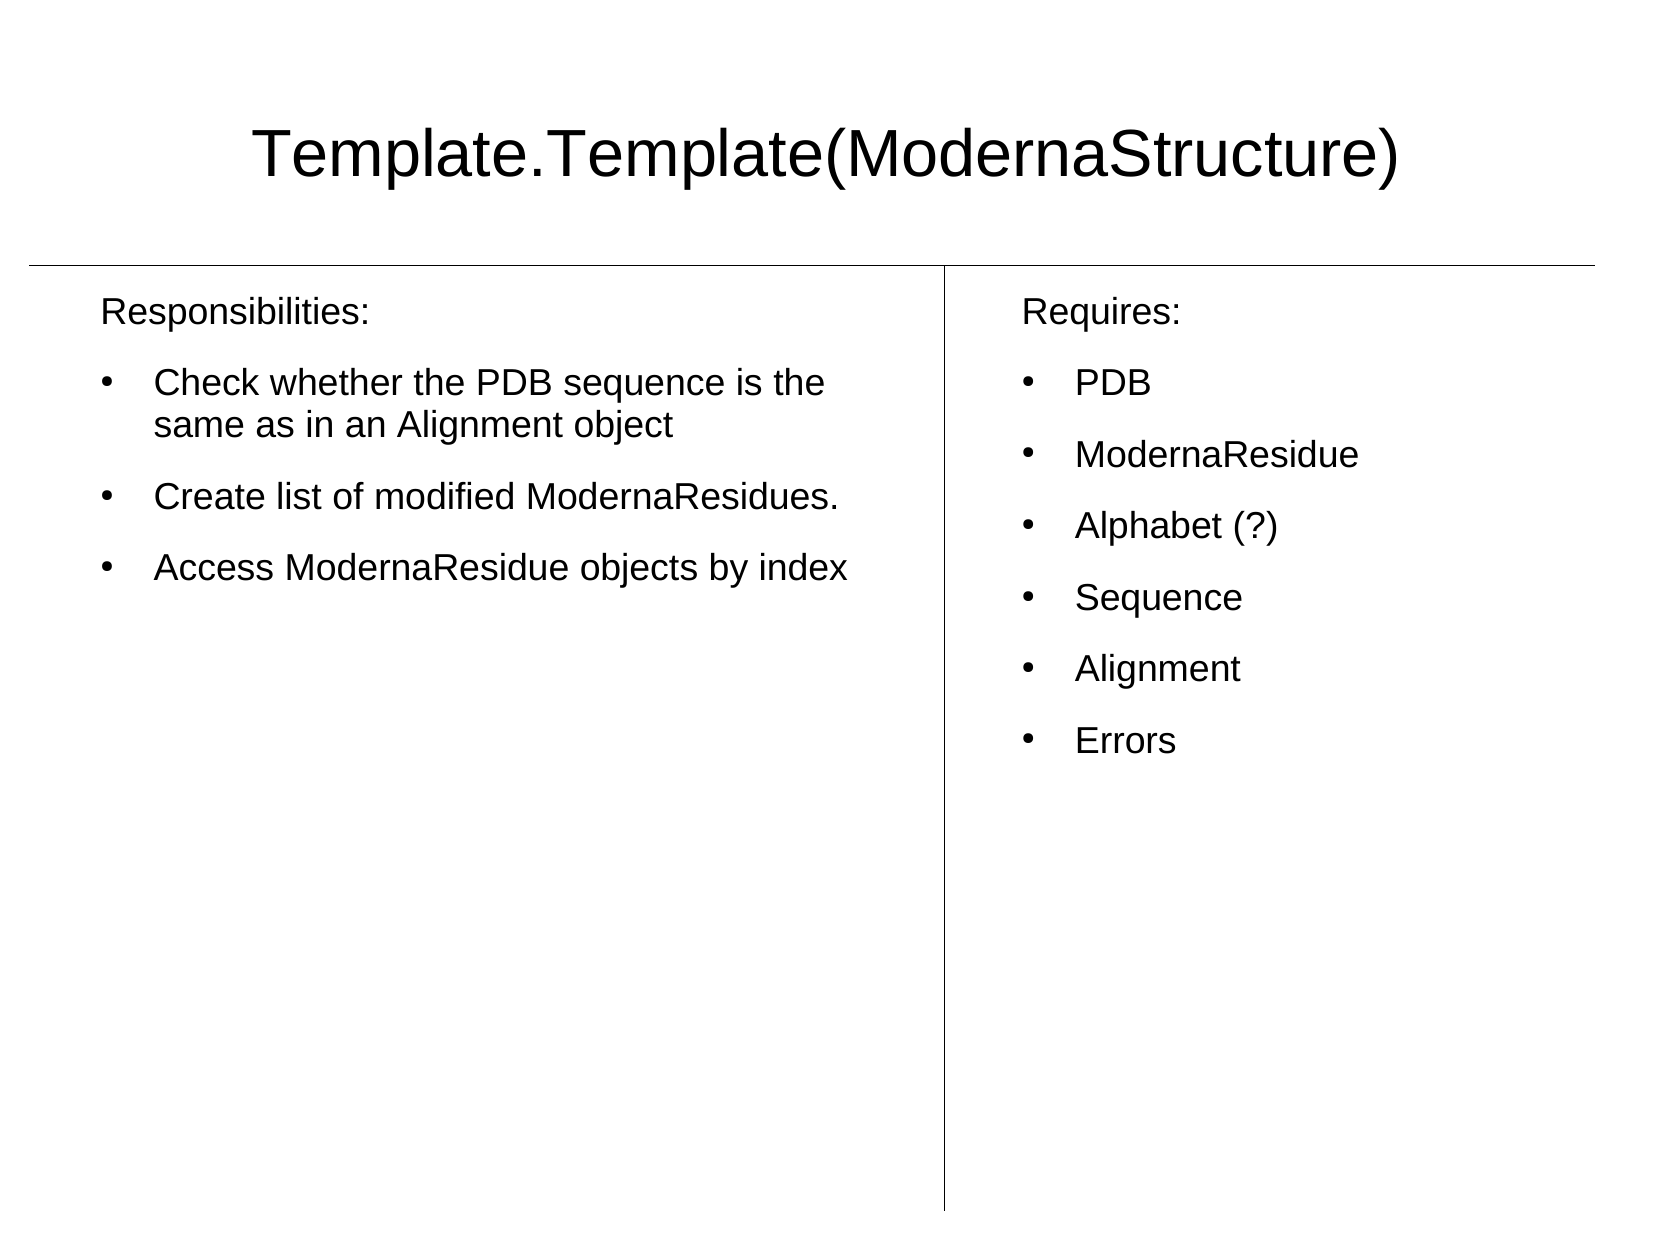

# Template.Template(ModernaStructure)
Responsibilities:
Check whether the PDB sequence is the same as in an Alignment object
Create list of modified ModernaResidues.
Access ModernaResidue objects by index
Requires:
PDB
ModernaResidue
Alphabet (?)
Sequence
Alignment
Errors